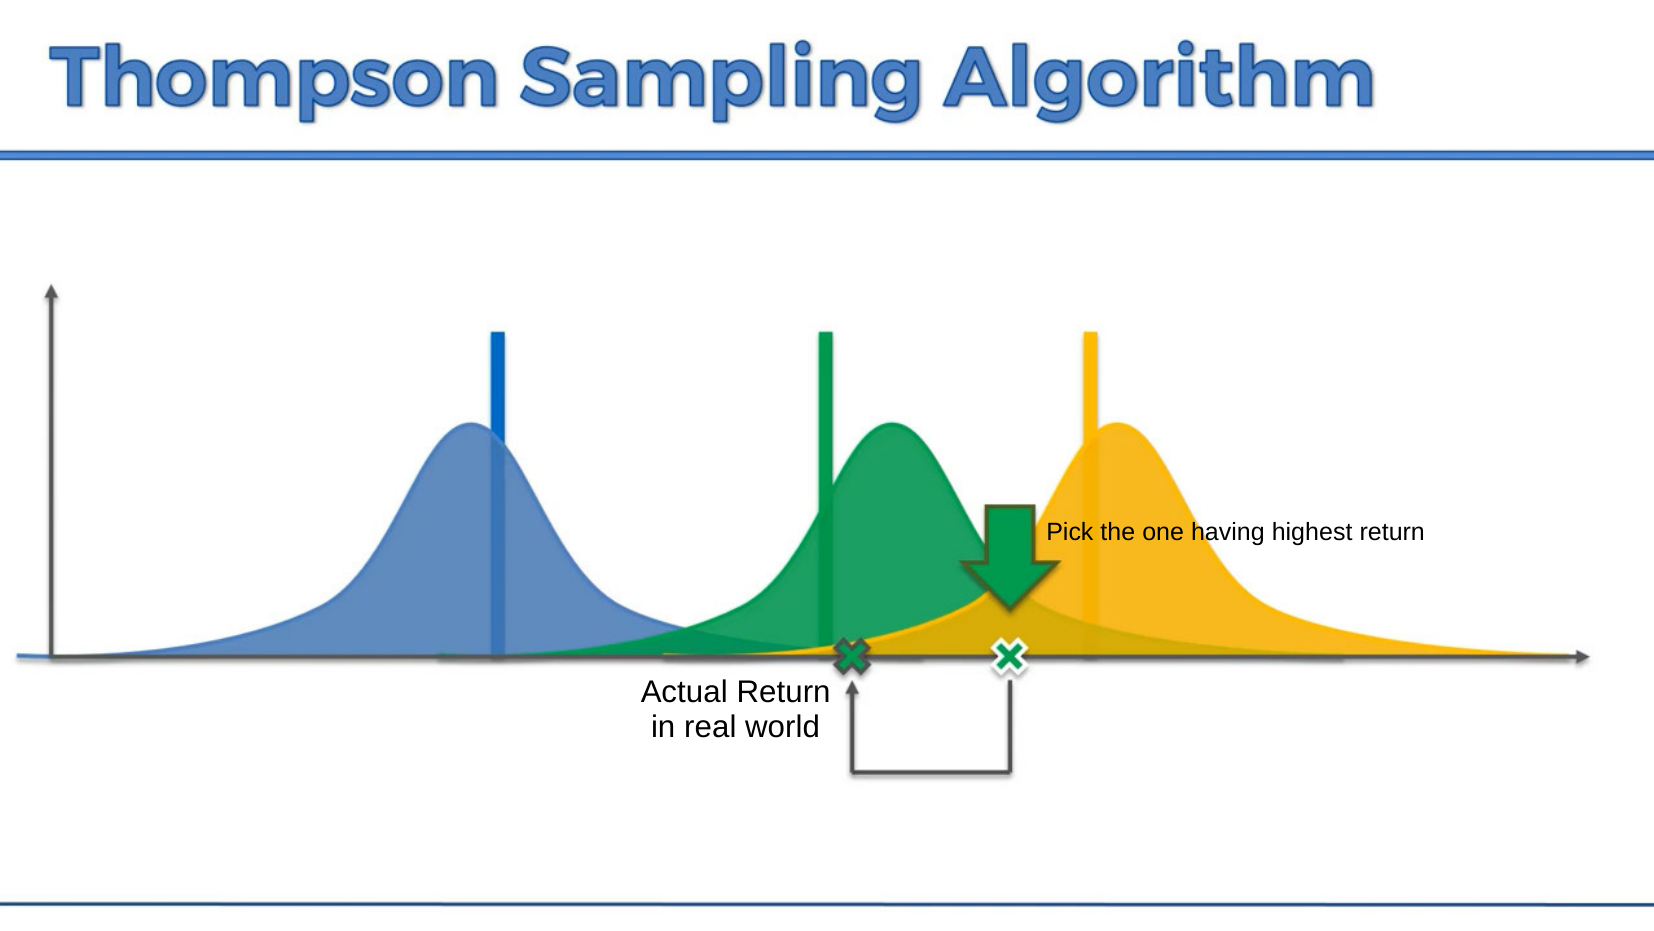

Pick the one having highest return
Actual Return
in real world